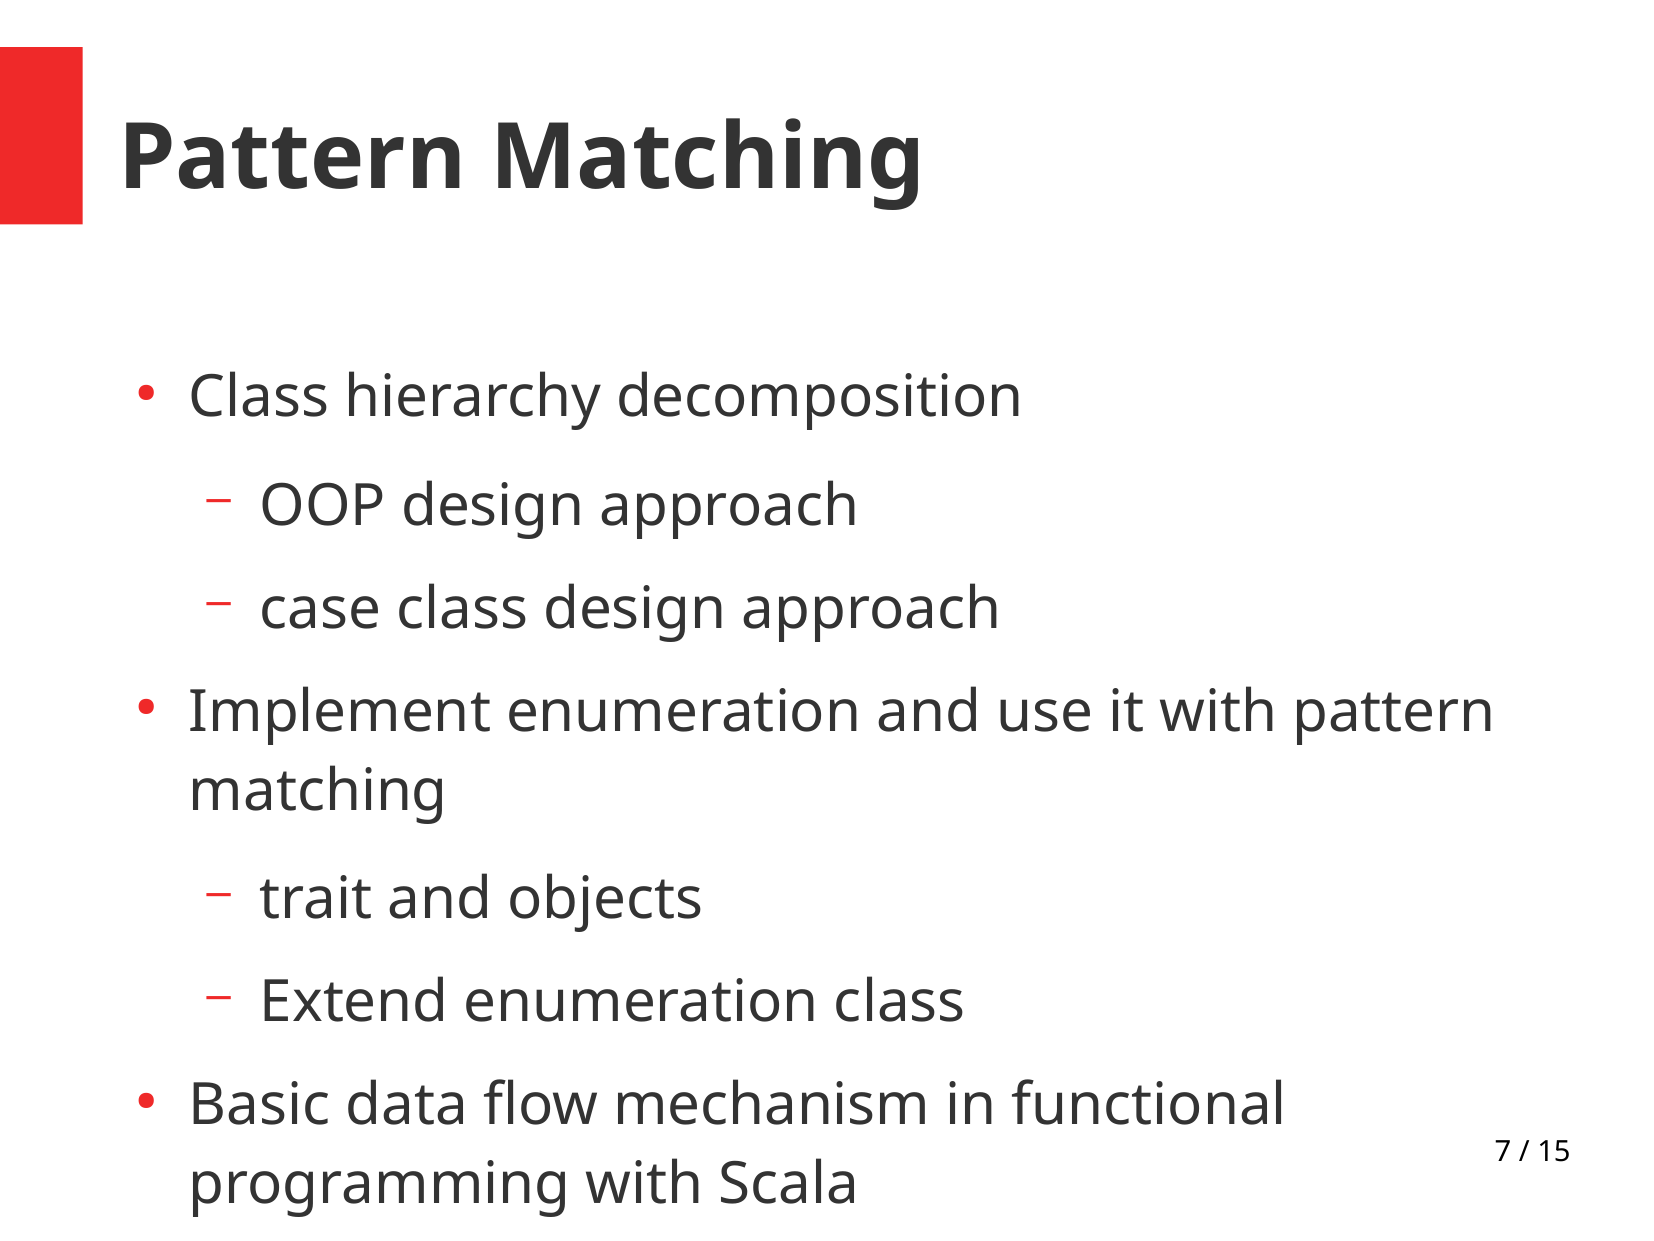

# Pattern Matching
Class hierarchy decomposition
OOP design approach
case class design approach
Implement enumeration and use it with pattern matching
trait and objects
Extend enumeration class
Basic data flow mechanism in functional programming with Scala
7